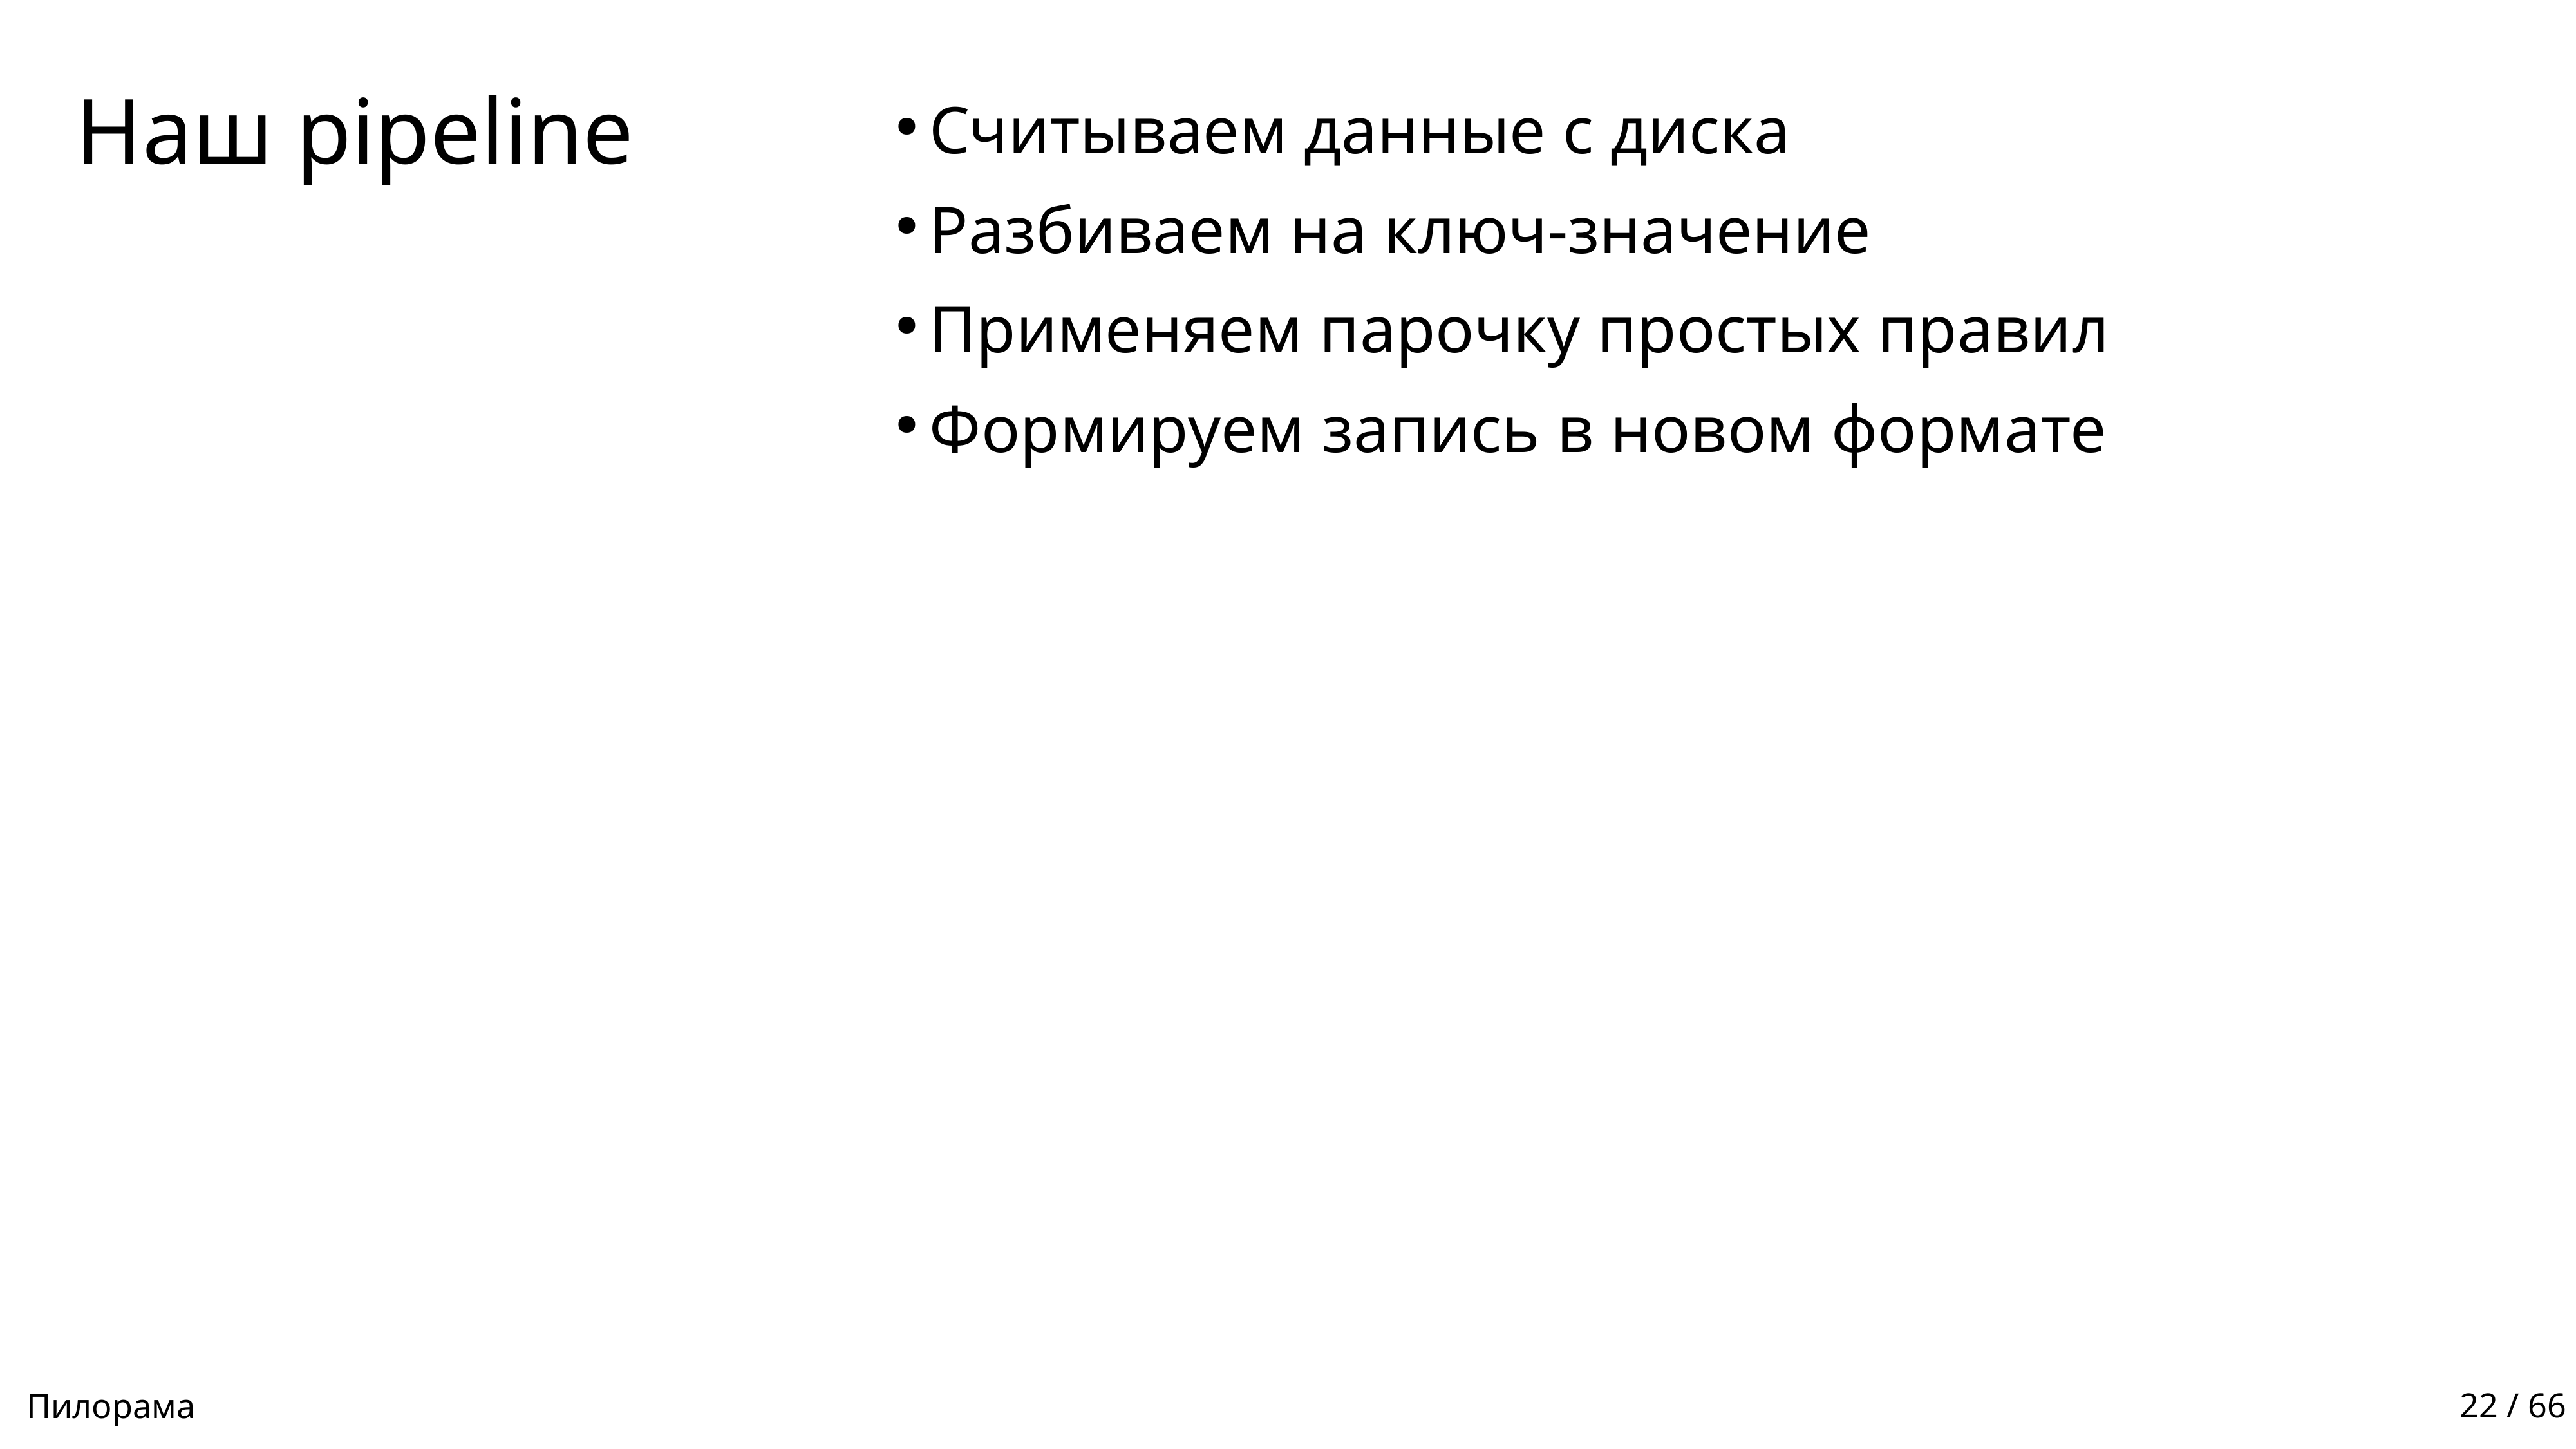

# Наш pipeline
Считываем данные с диска
Разбиваем на ключ-значение
Применяем парочку простых правил
Формируем запись в новом формате
Пилорама